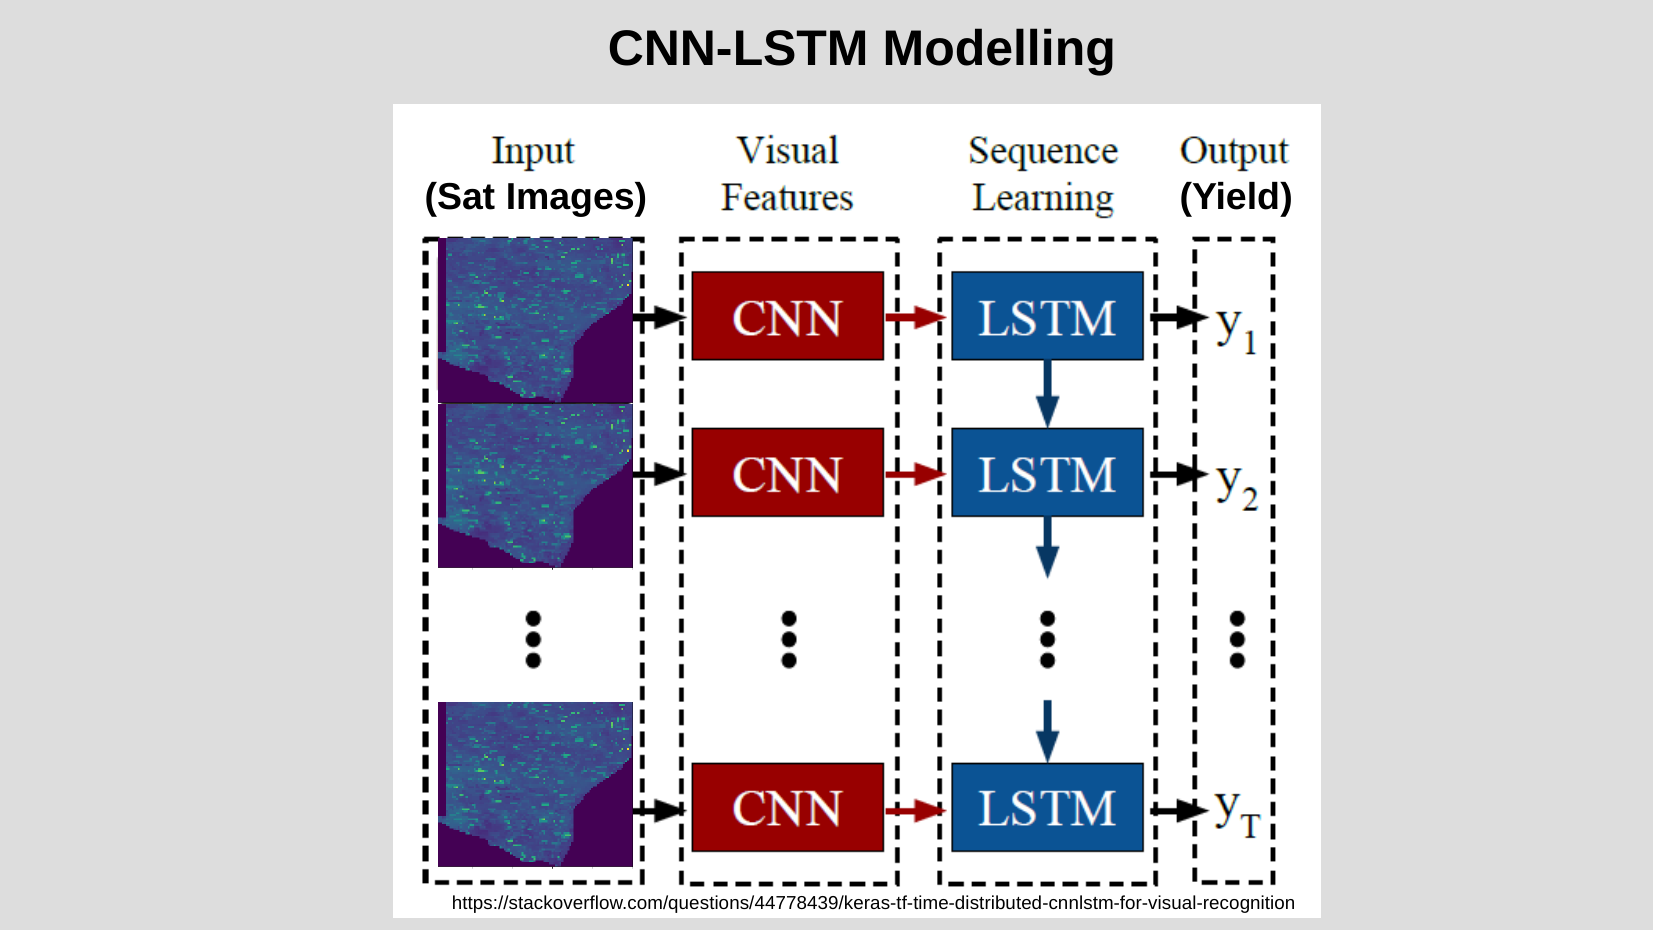

# CNN-LSTM Modelling
(Sat Images)
(Yield)
https://stackoverflow.com/questions/44778439/keras-tf-time-distributed-cnnlstm-for-visual-recognition